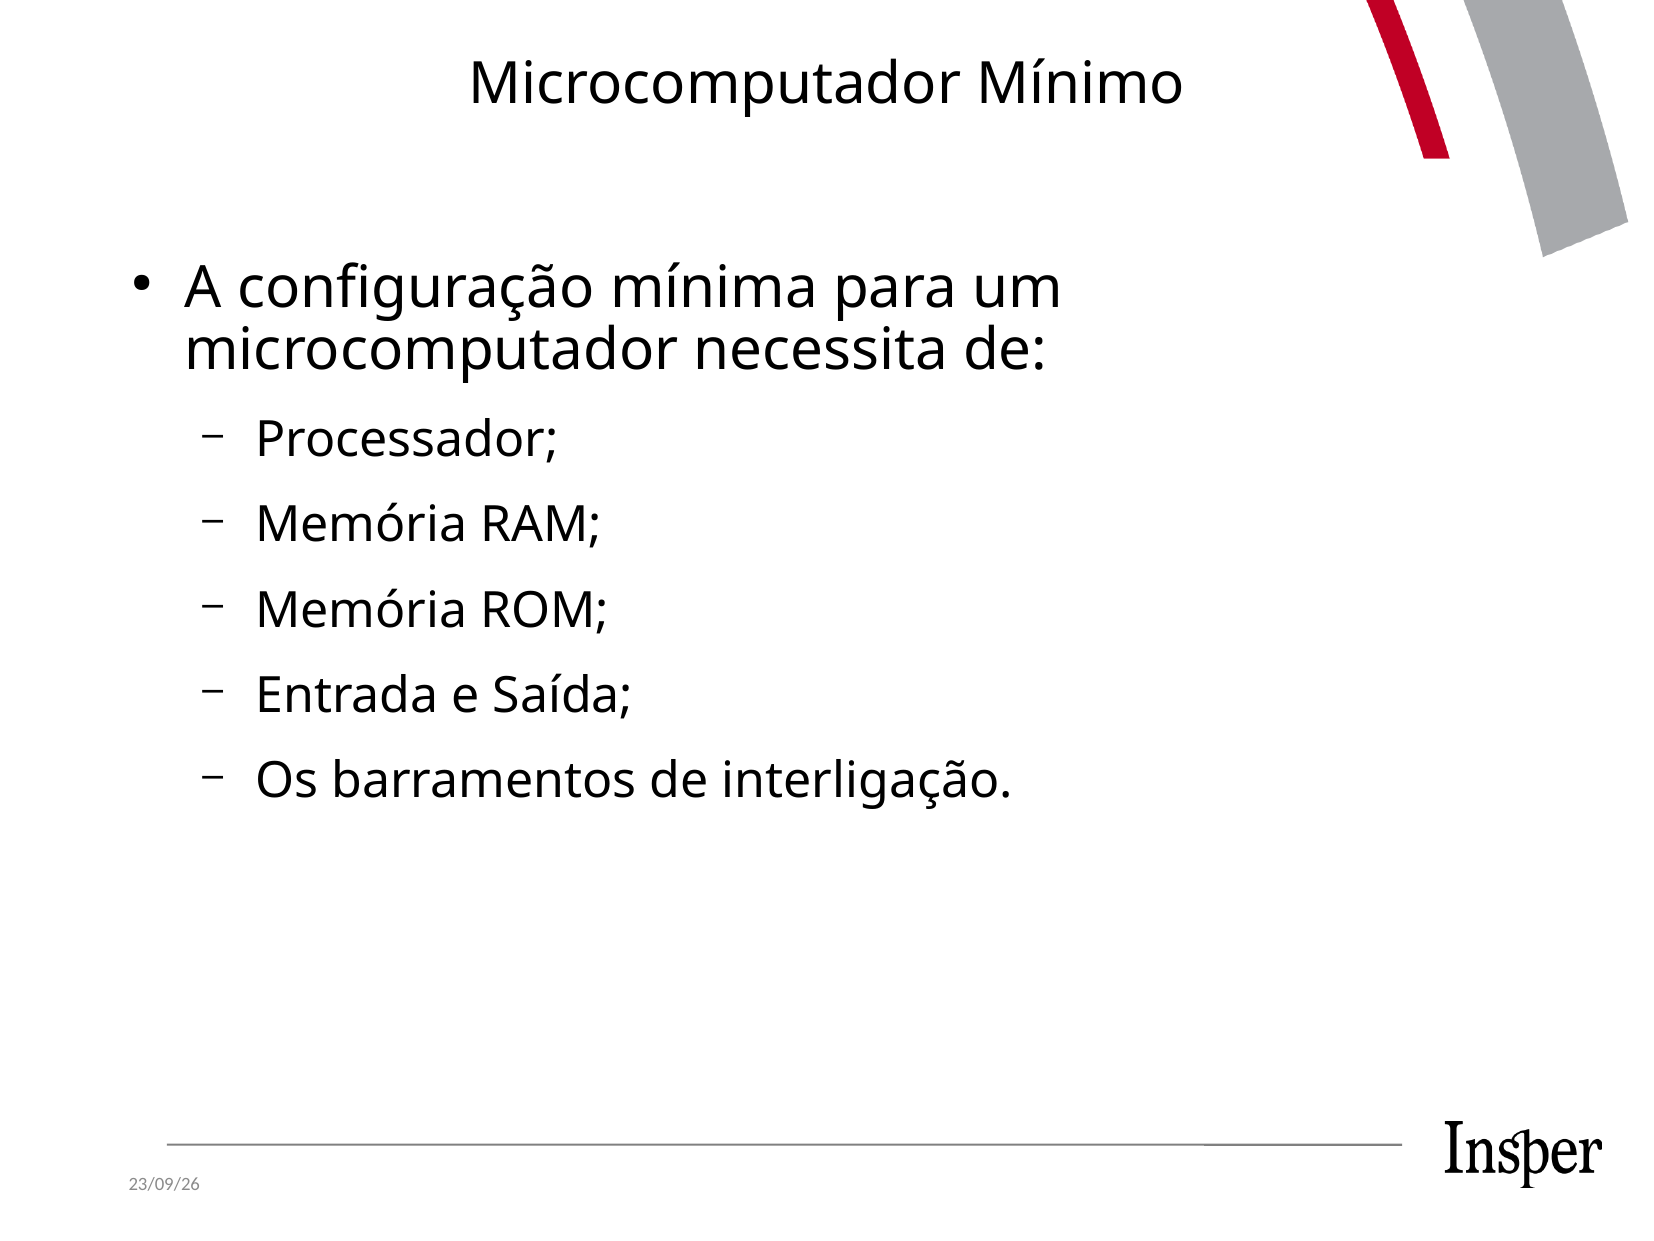

# Microcomputador Mínimo
A configuração mínima para um microcomputador necessita de:
Processador;
Memória RAM;
Memória ROM;
Entrada e Saída;
Os barramentos de interligação.